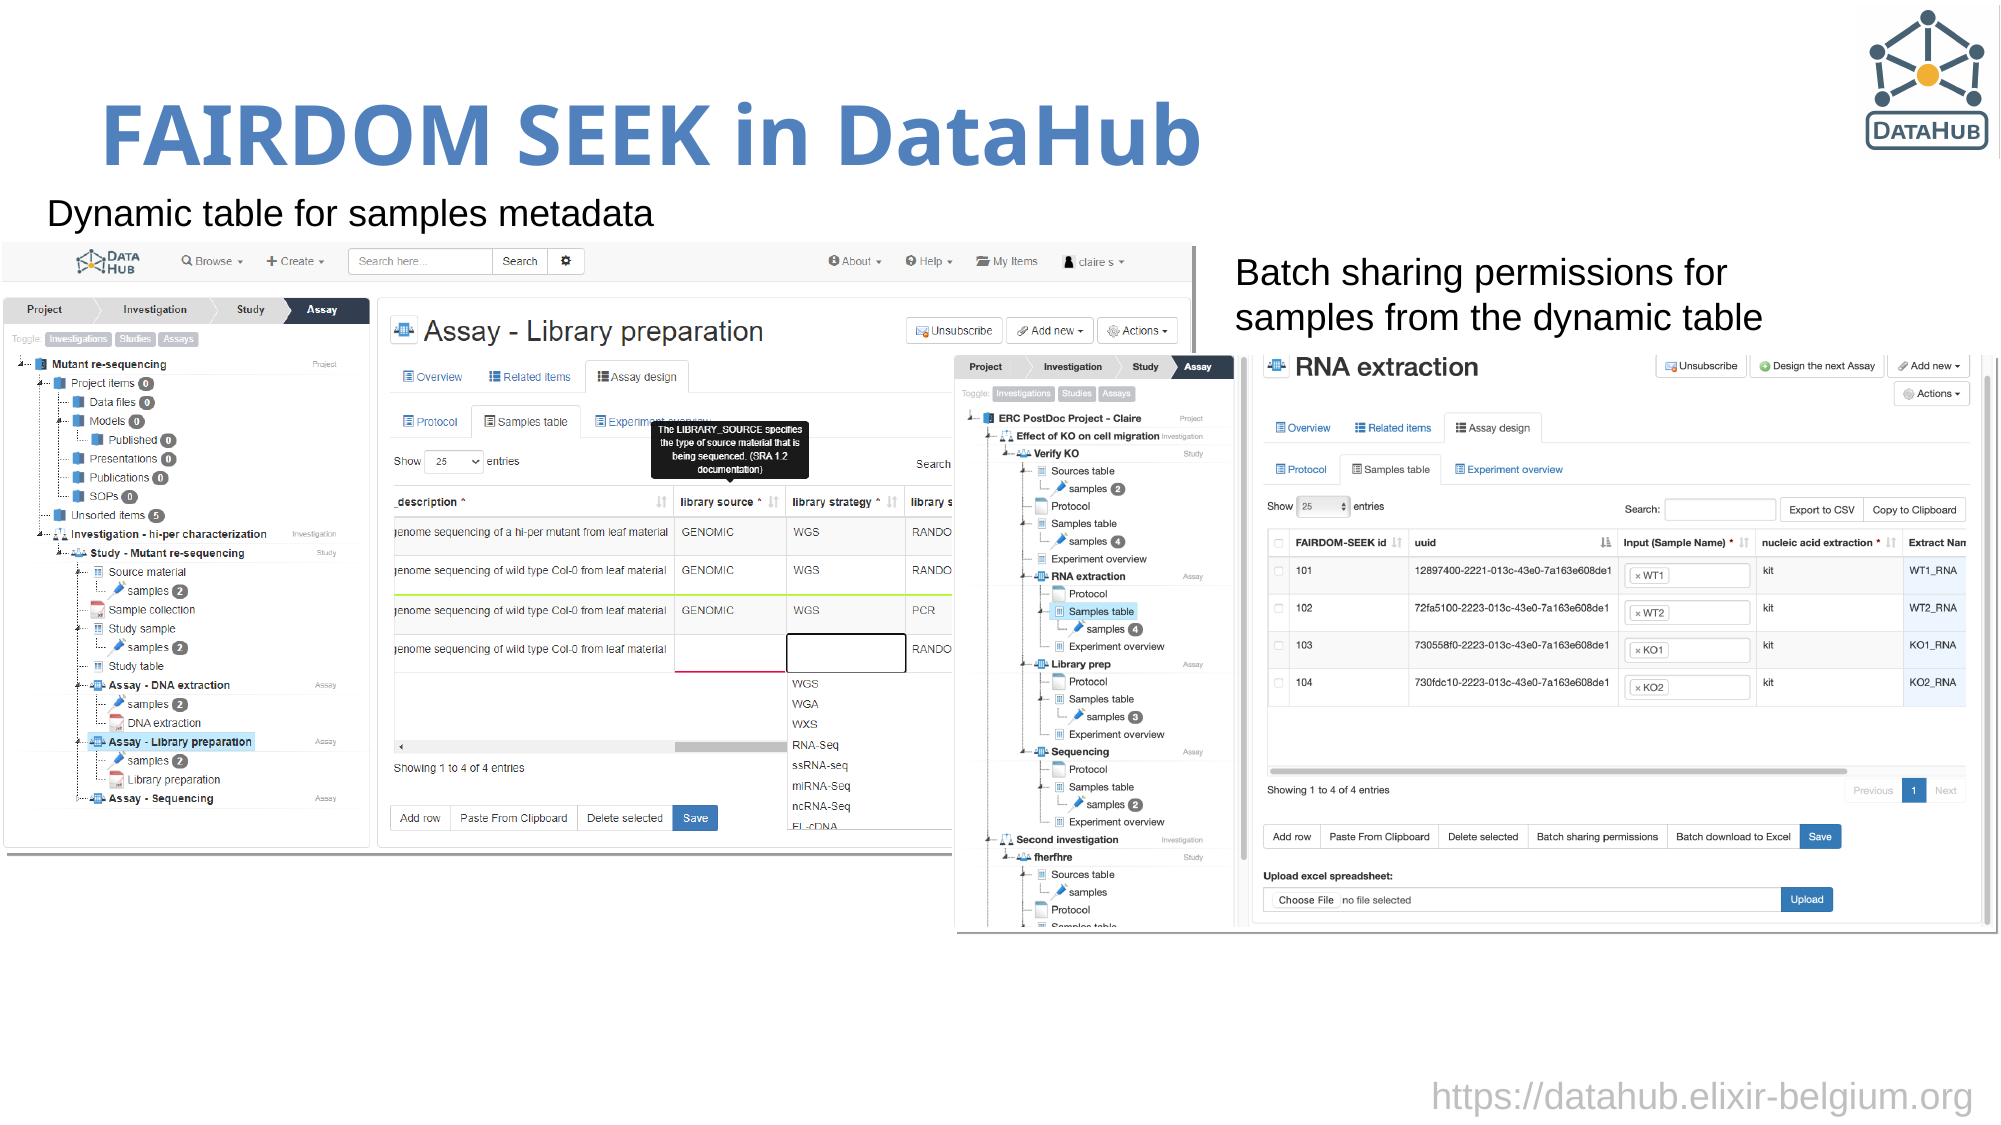

# FAIRDOM SEEK in DataHub
Dynamic table for samples metadata
Batch sharing permissions for samples from the dynamic table
https://datahub.elixir-belgium.org